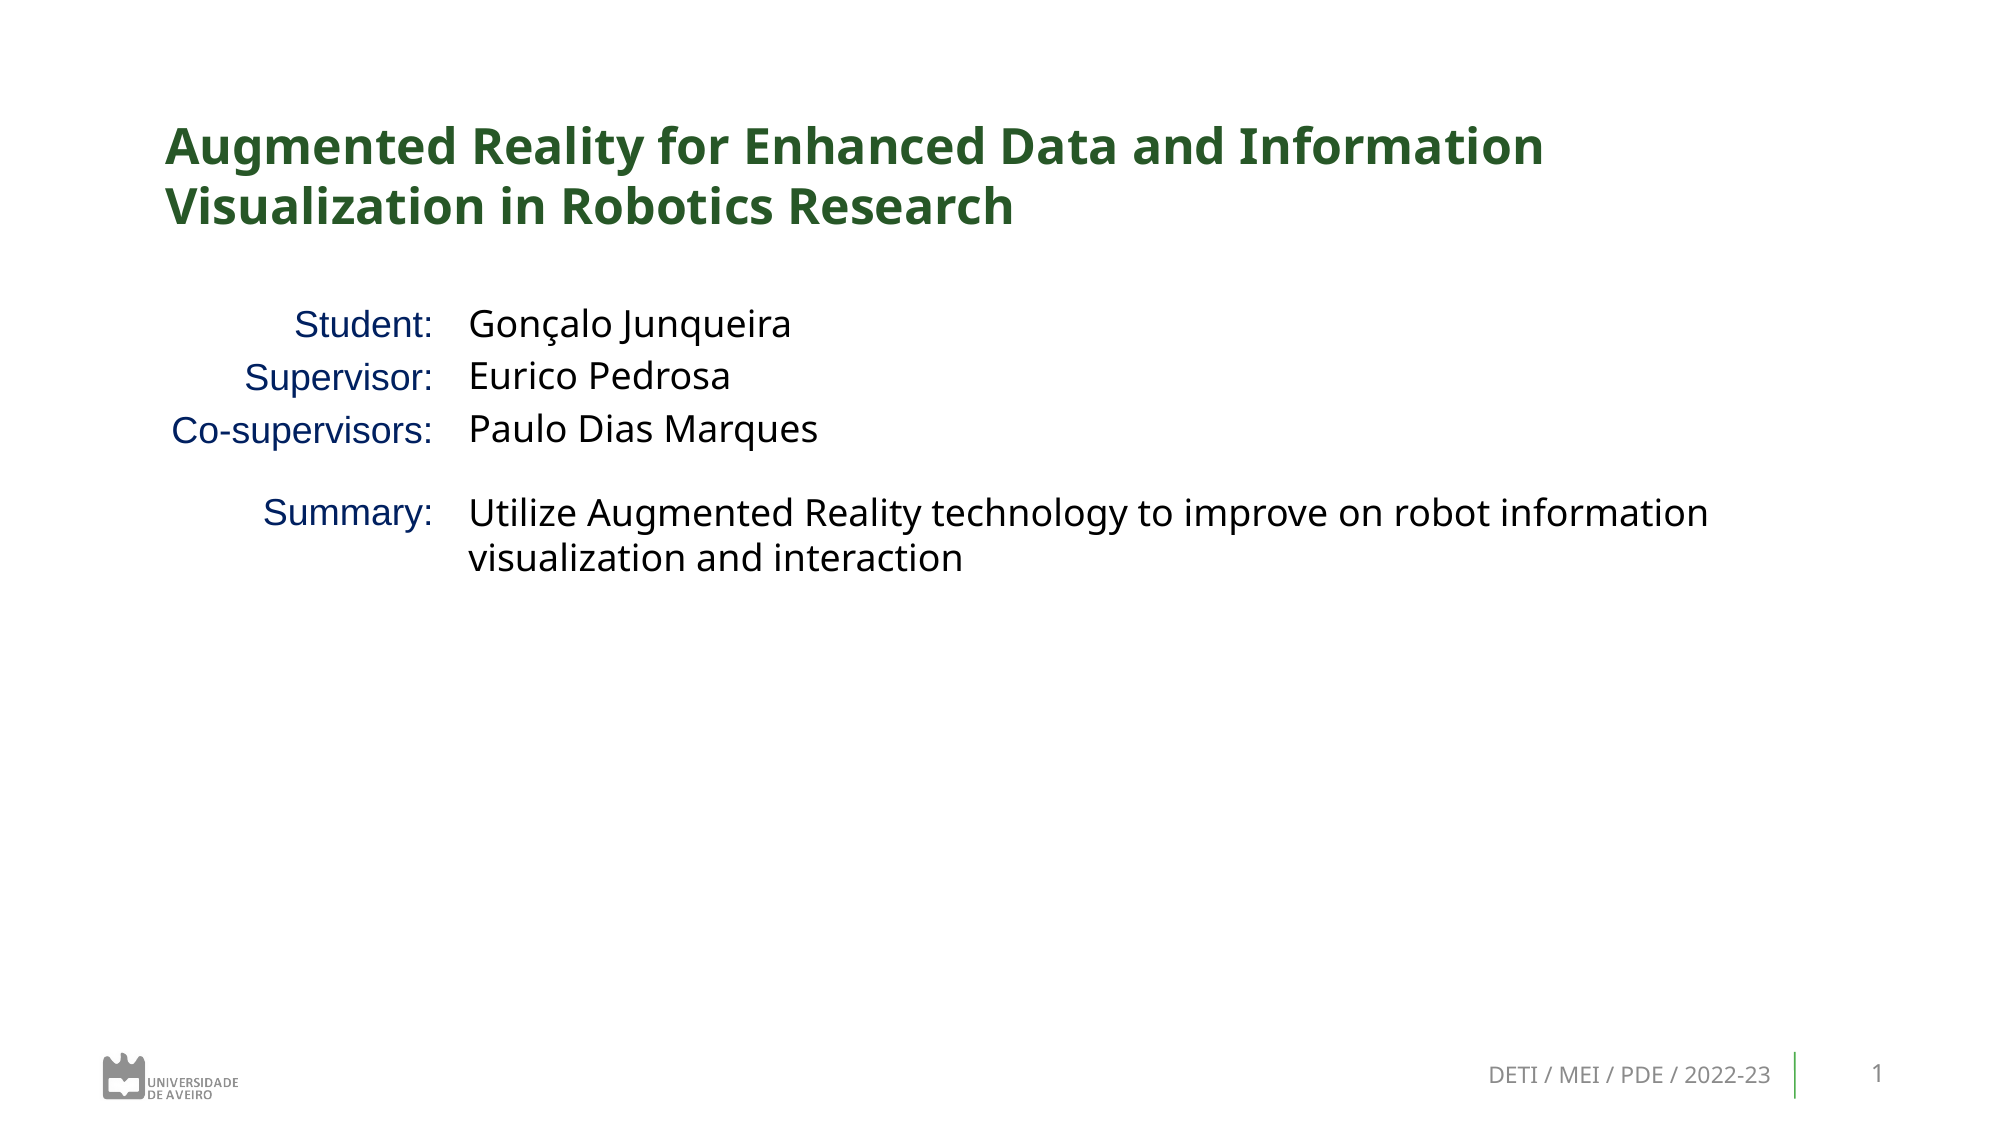

# Augmented Reality for Enhanced Data and Information Visualization in Robotics Research
Gonçalo Junqueira
Eurico Pedrosa
Paulo Dias Marques
Utilize Augmented Reality technology to improve on robot information visualization and interaction
DETI / MEI / PDE / 2022-23